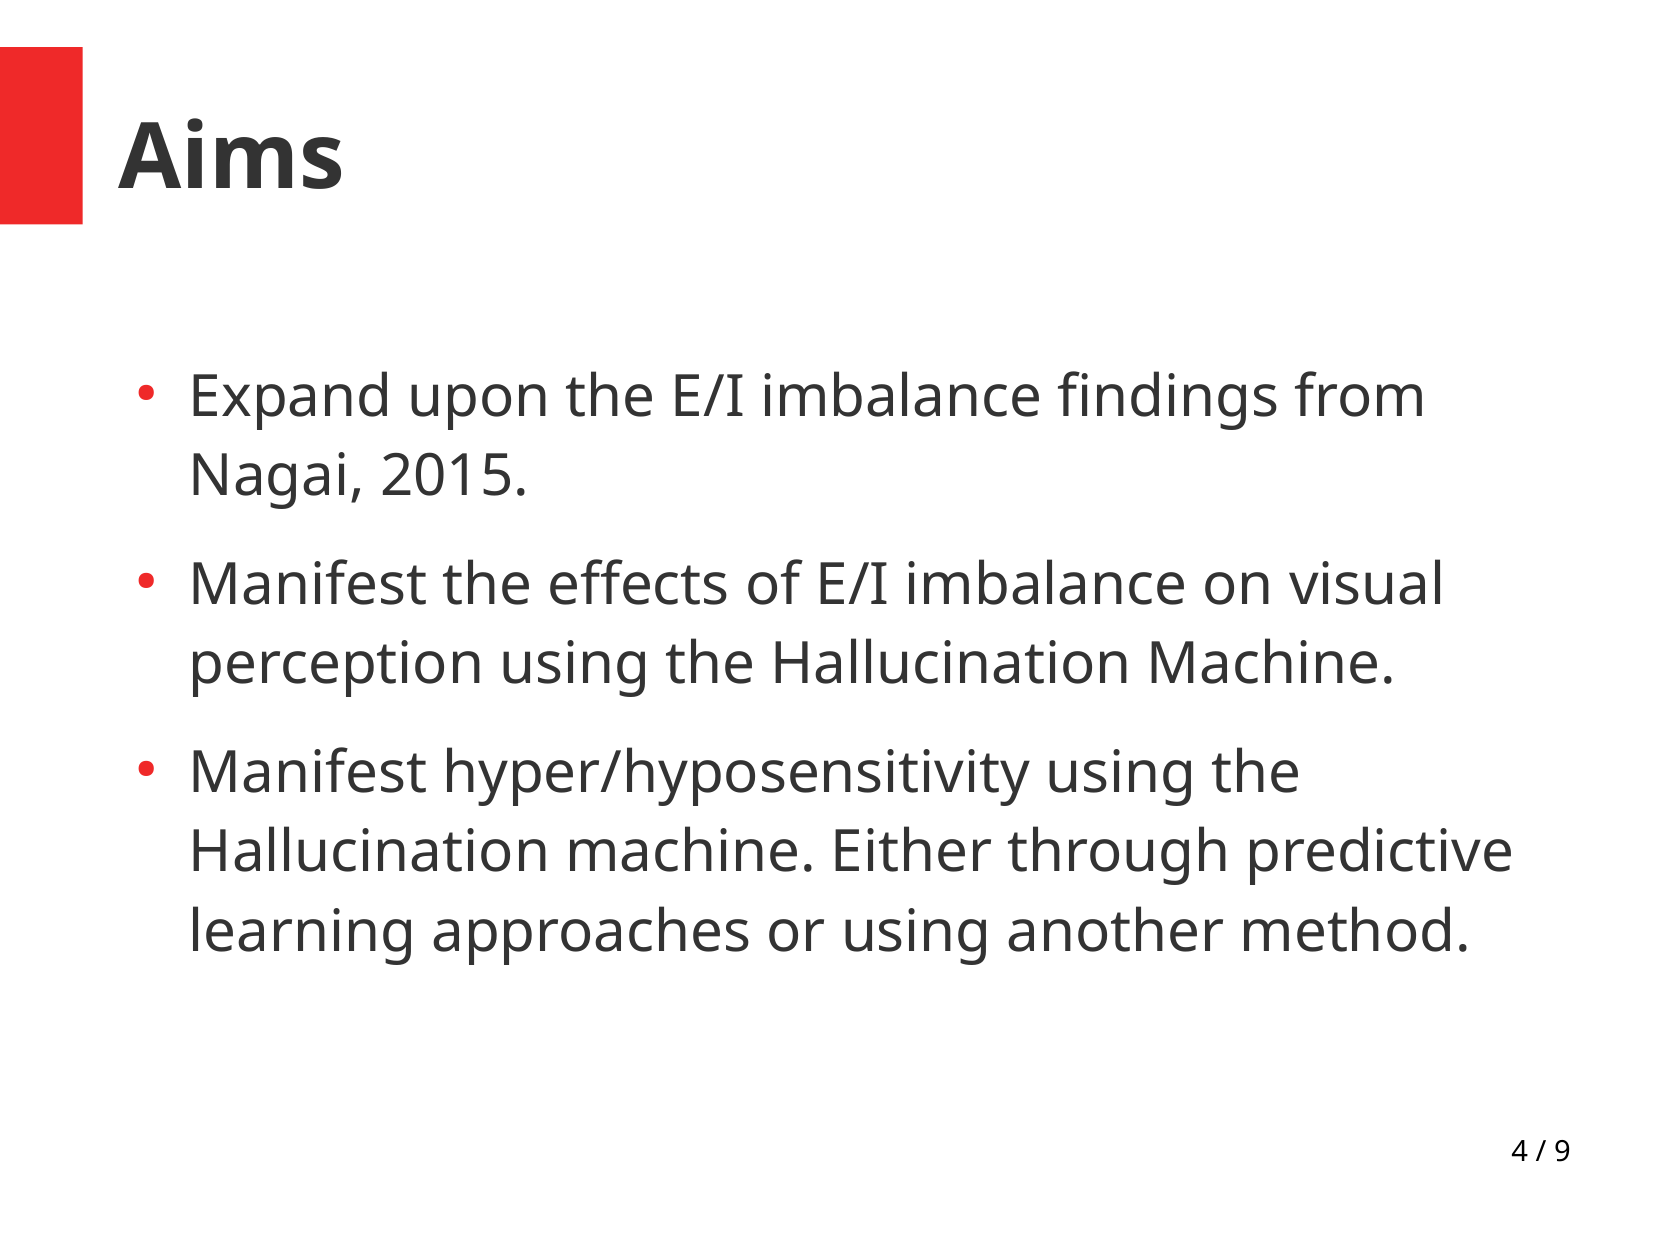

# Aims
Expand upon the E/I imbalance findings from Nagai, 2015.
Manifest the effects of E/I imbalance on visual perception using the Hallucination Machine.
Manifest hyper/hyposensitivity using the Hallucination machine. Either through predictive learning approaches or using another method.
4